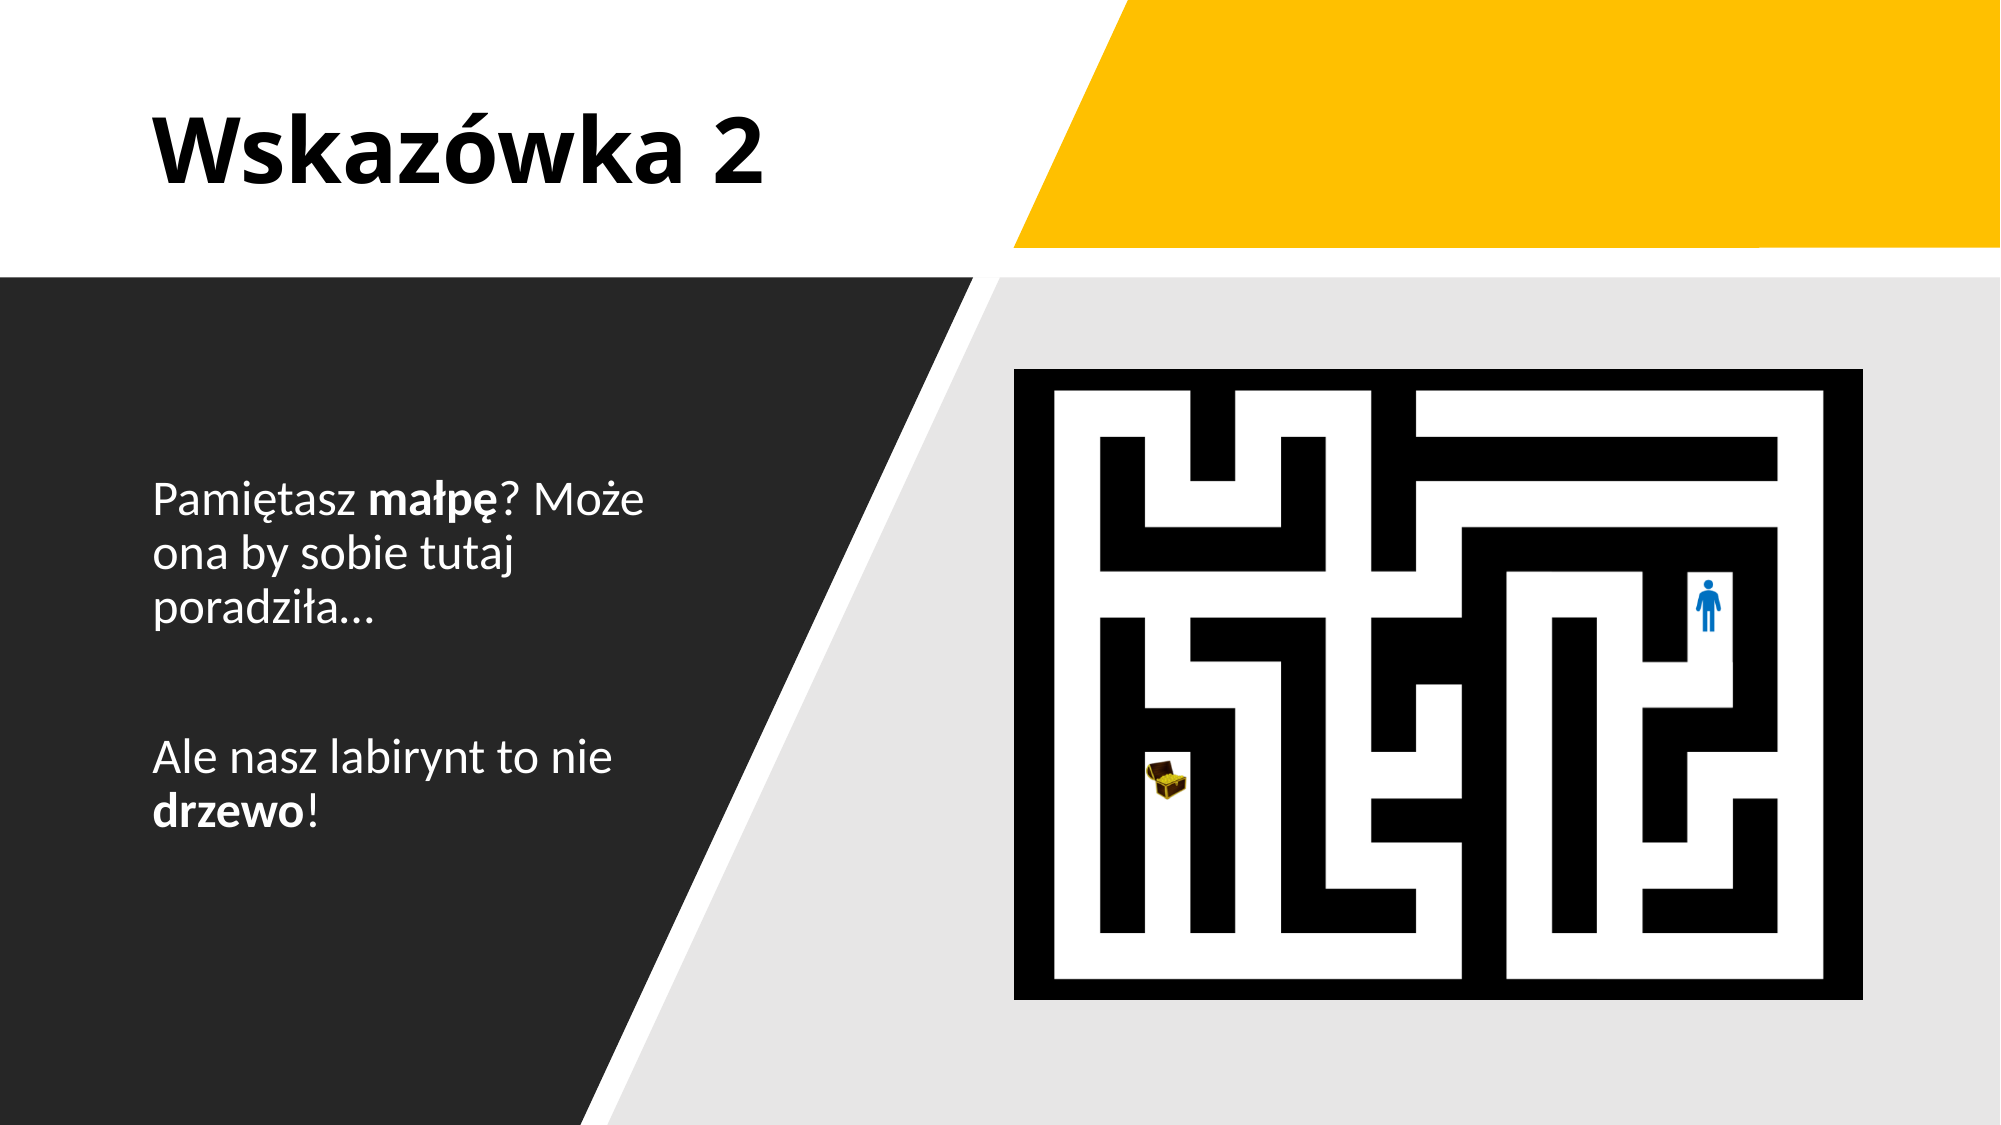

# Wskazówka 2
Pamiętasz małpę? Może ona by sobie tutaj poradziła…
Ale nasz labirynt to nie drzewo!